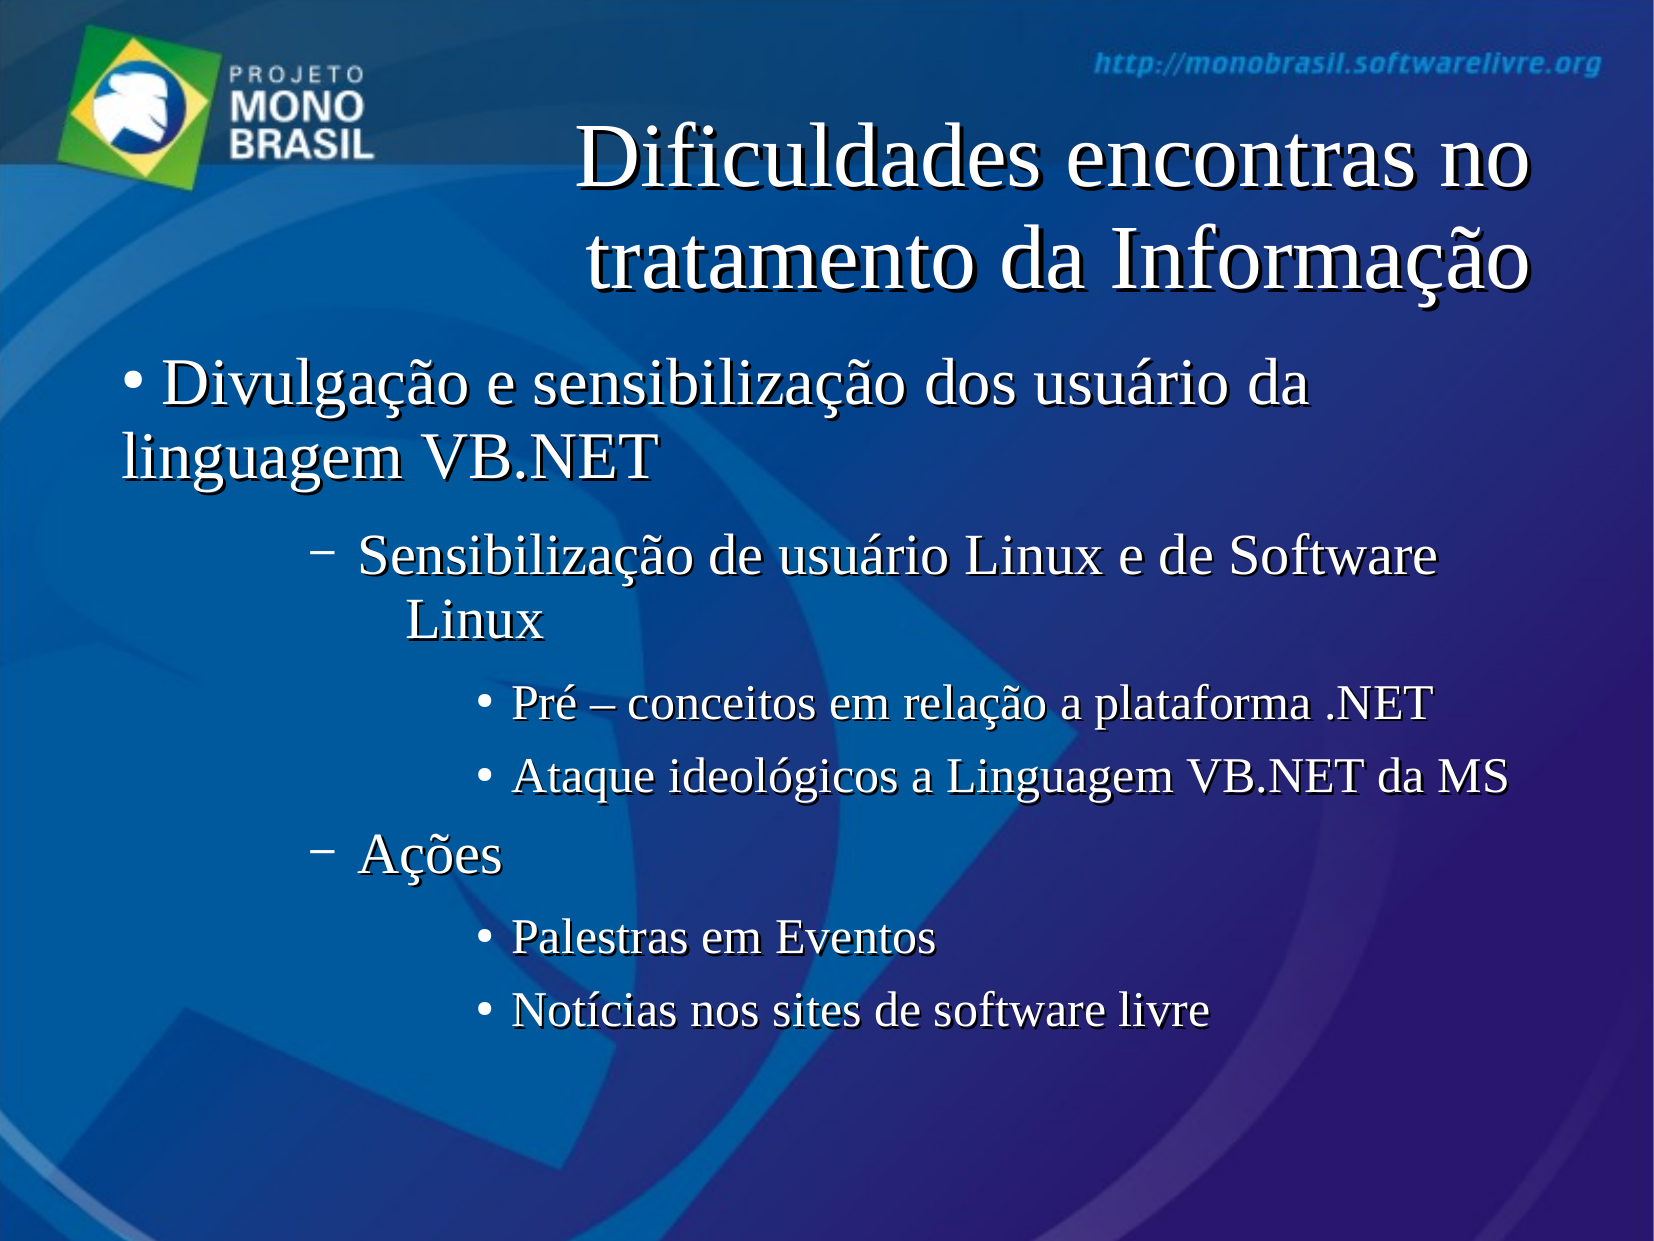

# Dificuldades encontras no tratamento da Informação
 Divulgação e sensibilização dos usuário da linguagem VB.NET
Sensibilização de usuário Linux e de Software Linux
Pré – conceitos em relação a plataforma .NET
Ataque ideológicos a Linguagem VB.NET da MS
Ações
Palestras em Eventos
Notícias nos sites de software livre